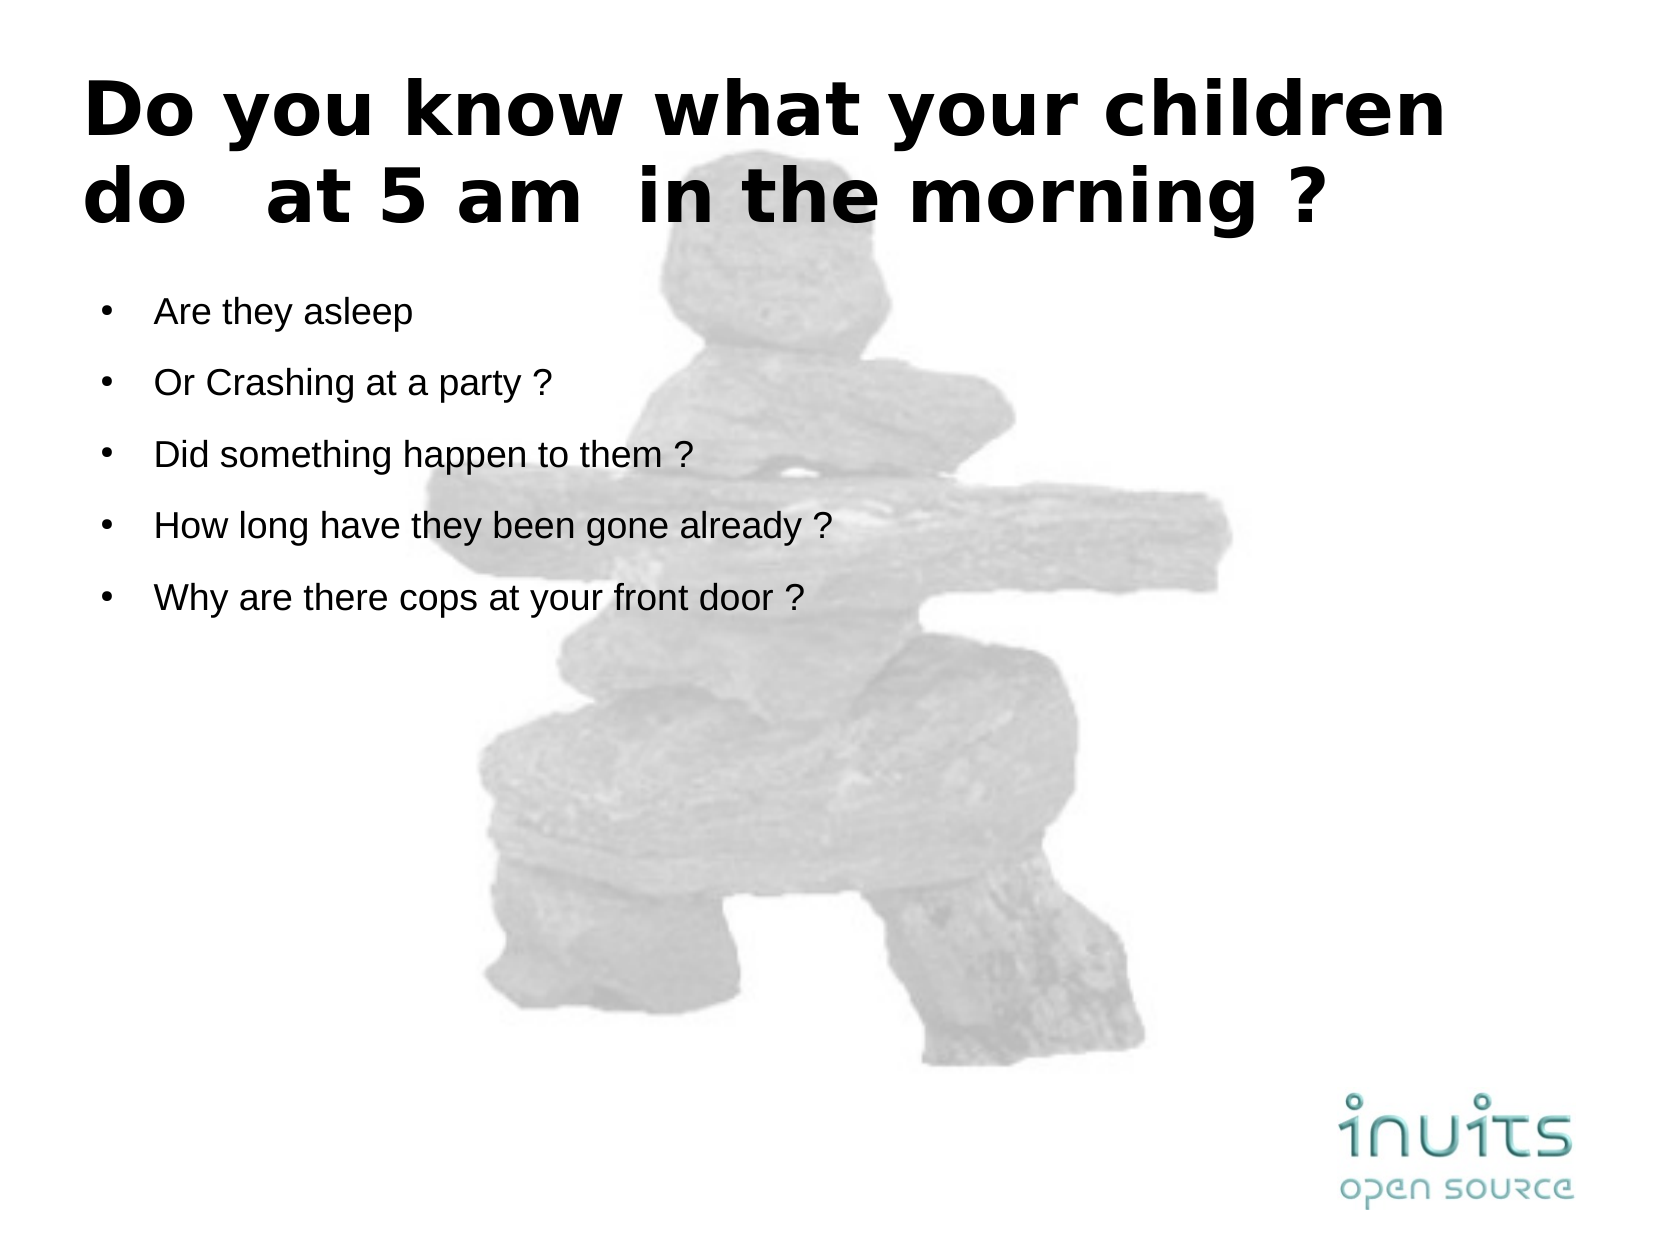

# Do you know what your children do at 5 am in the morning ?
Are they asleep
Or Crashing at a party ?
Did something happen to them ?
How long have they been gone already ?
Why are there cops at your front door ?
5